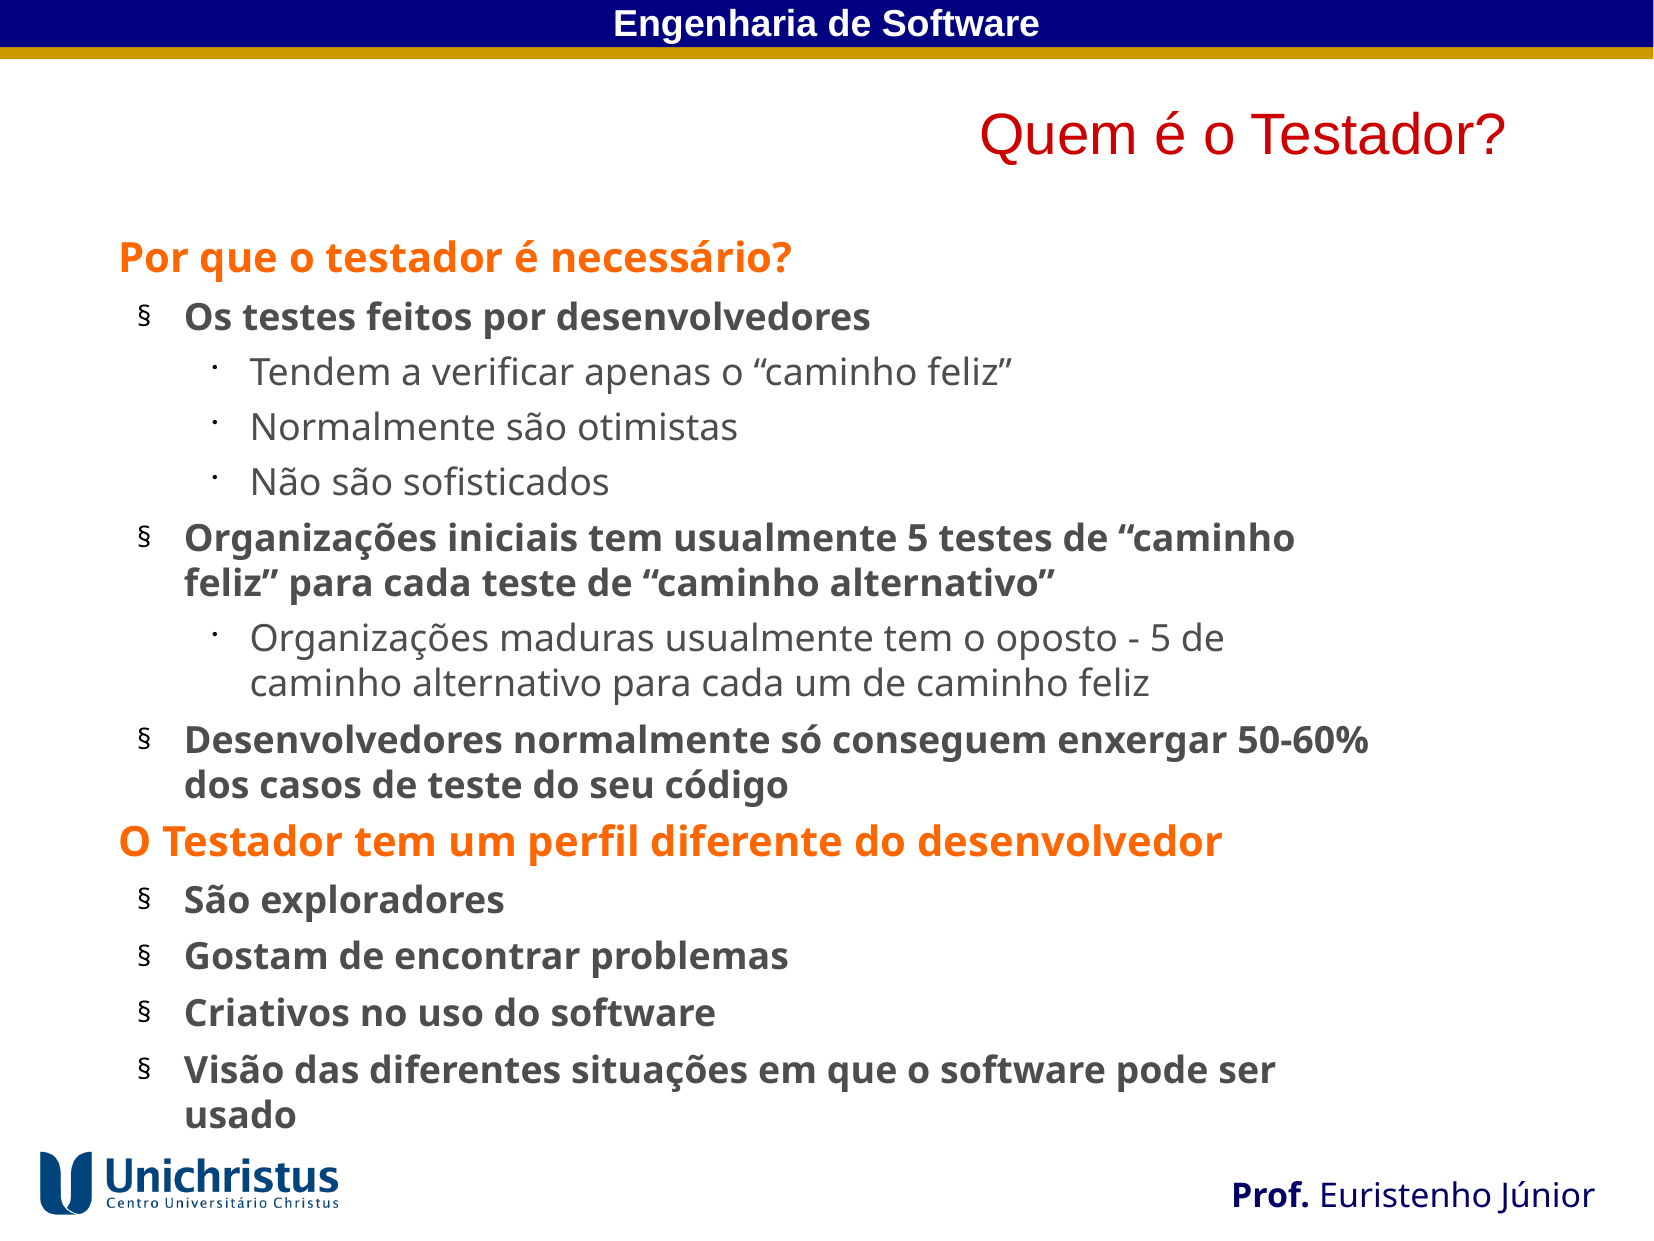

Engenharia de Software
Quem é o Testador?
Por que o testador é necessário?
Os testes feitos por desenvolvedores
Tendem a verificar apenas o “caminho feliz”
Normalmente são otimistas
Não são sofisticados
Organizações iniciais tem usualmente 5 testes de “caminho feliz” para cada teste de “caminho alternativo”
Organizações maduras usualmente tem o oposto - 5 de caminho alternativo para cada um de caminho feliz
Desenvolvedores normalmente só conseguem enxergar 50-60% dos casos de teste do seu código
O Testador tem um perfil diferente do desenvolvedor
São exploradores
Gostam de encontrar problemas
Criativos no uso do software
Visão das diferentes situações em que o software pode ser usado
Prof. Euristenho Júnior